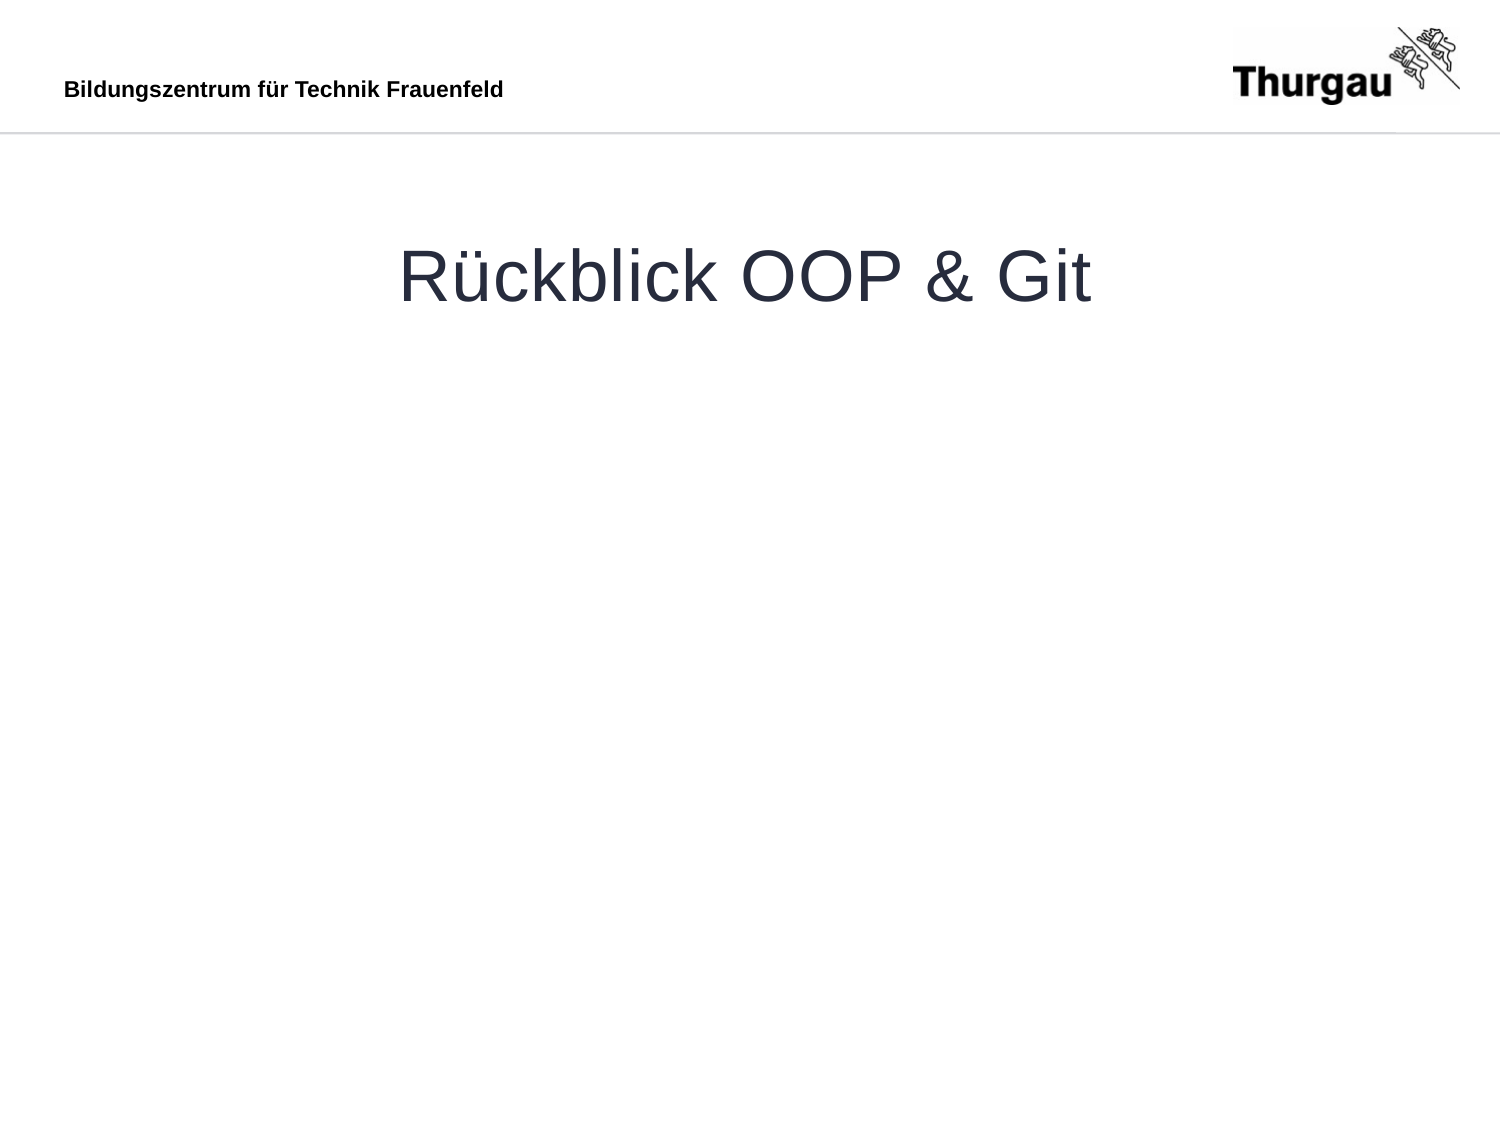

Bildungszentrum für Technik Frauenfeld
Rückblick OOP & Git